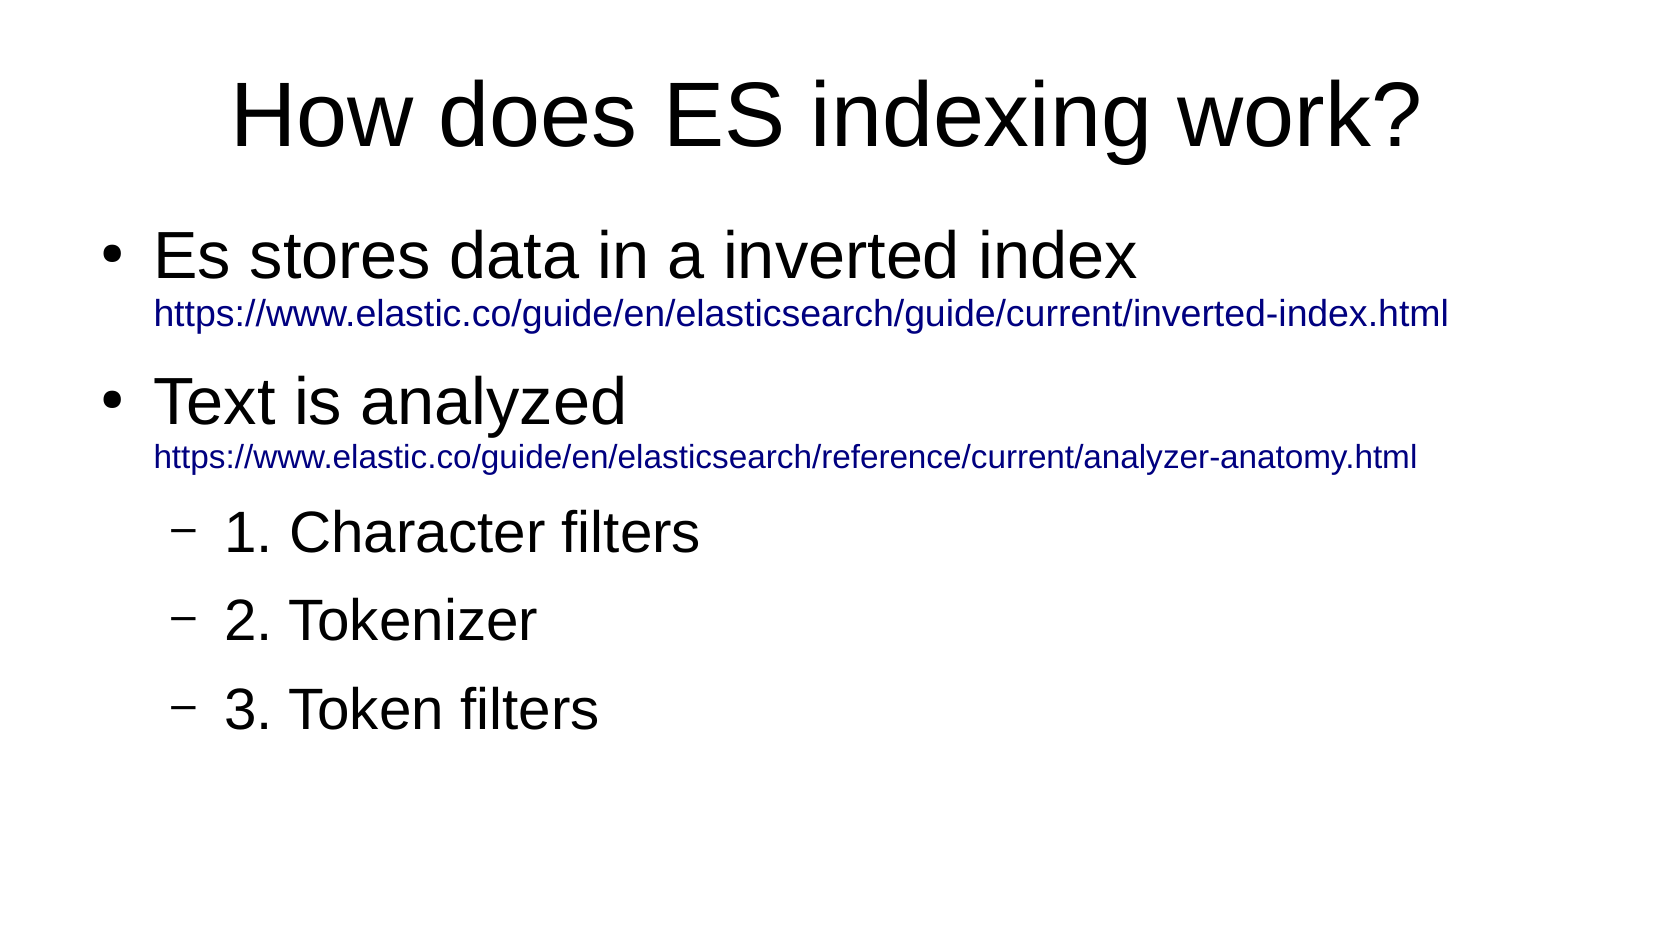

# How does ES indexing work?
Es stores data in a inverted index https://www.elastic.co/guide/en/elasticsearch/guide/current/inverted-index.html
Text is analyzed https://www.elastic.co/guide/en/elasticsearch/reference/current/analyzer-anatomy.html
1. Character filters
2. Tokenizer
3. Token filters